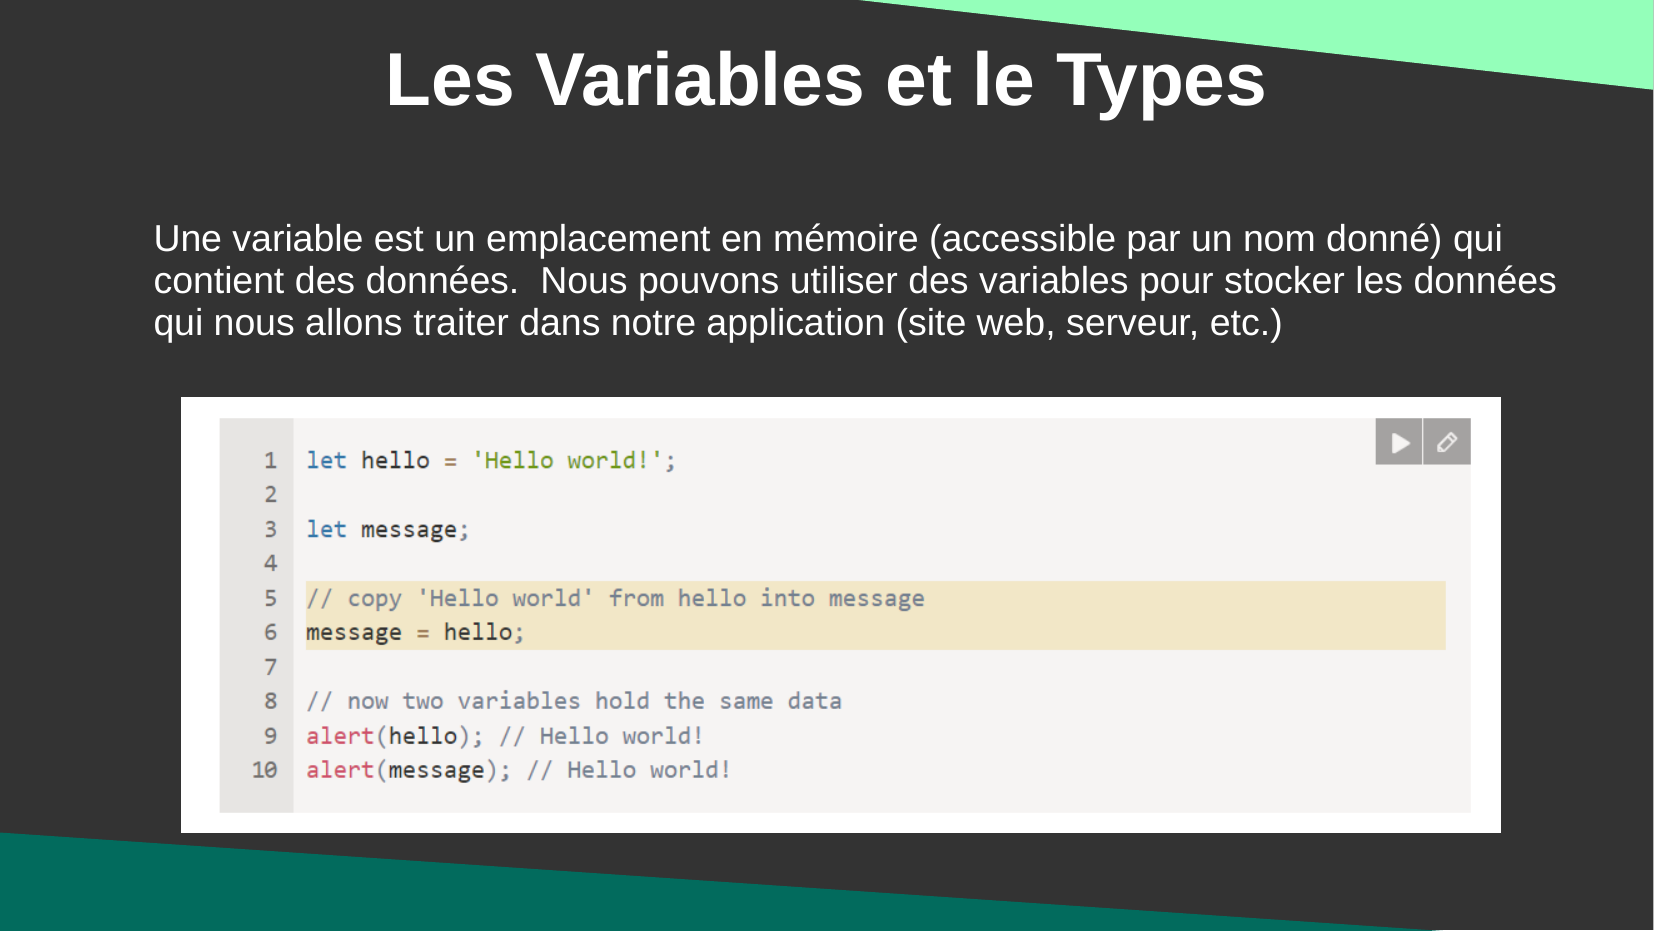

# Les Variables et le Types
Une variable est un emplacement en mémoire (accessible par un nom donné) qui contient des données. Nous pouvons utiliser des variables pour stocker les données qui nous allons traiter dans notre application (site web, serveur, etc.)